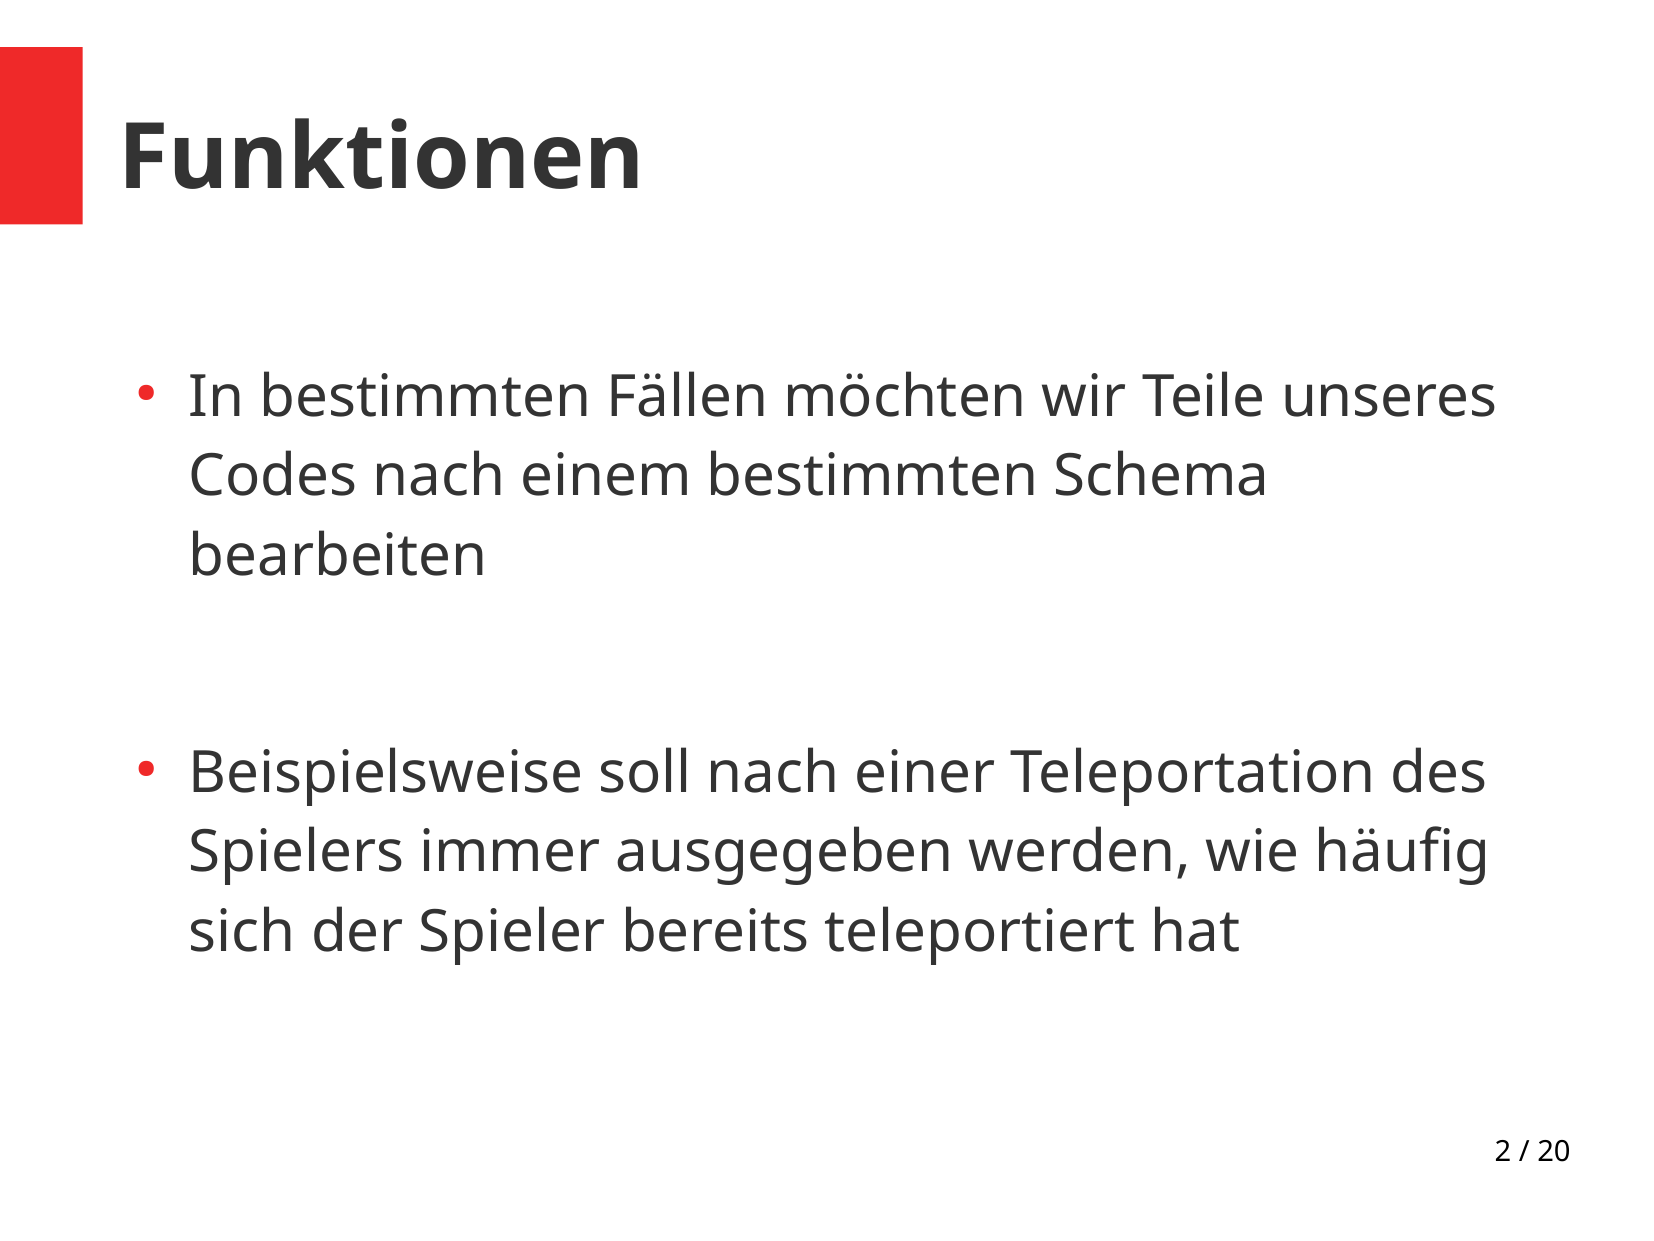

# Funktionen
In bestimmten Fällen möchten wir Teile unseres Codes nach einem bestimmten Schema bearbeiten
Beispielsweise soll nach einer Teleportation des Spielers immer ausgegeben werden, wie häufig sich der Spieler bereits teleportiert hat
2